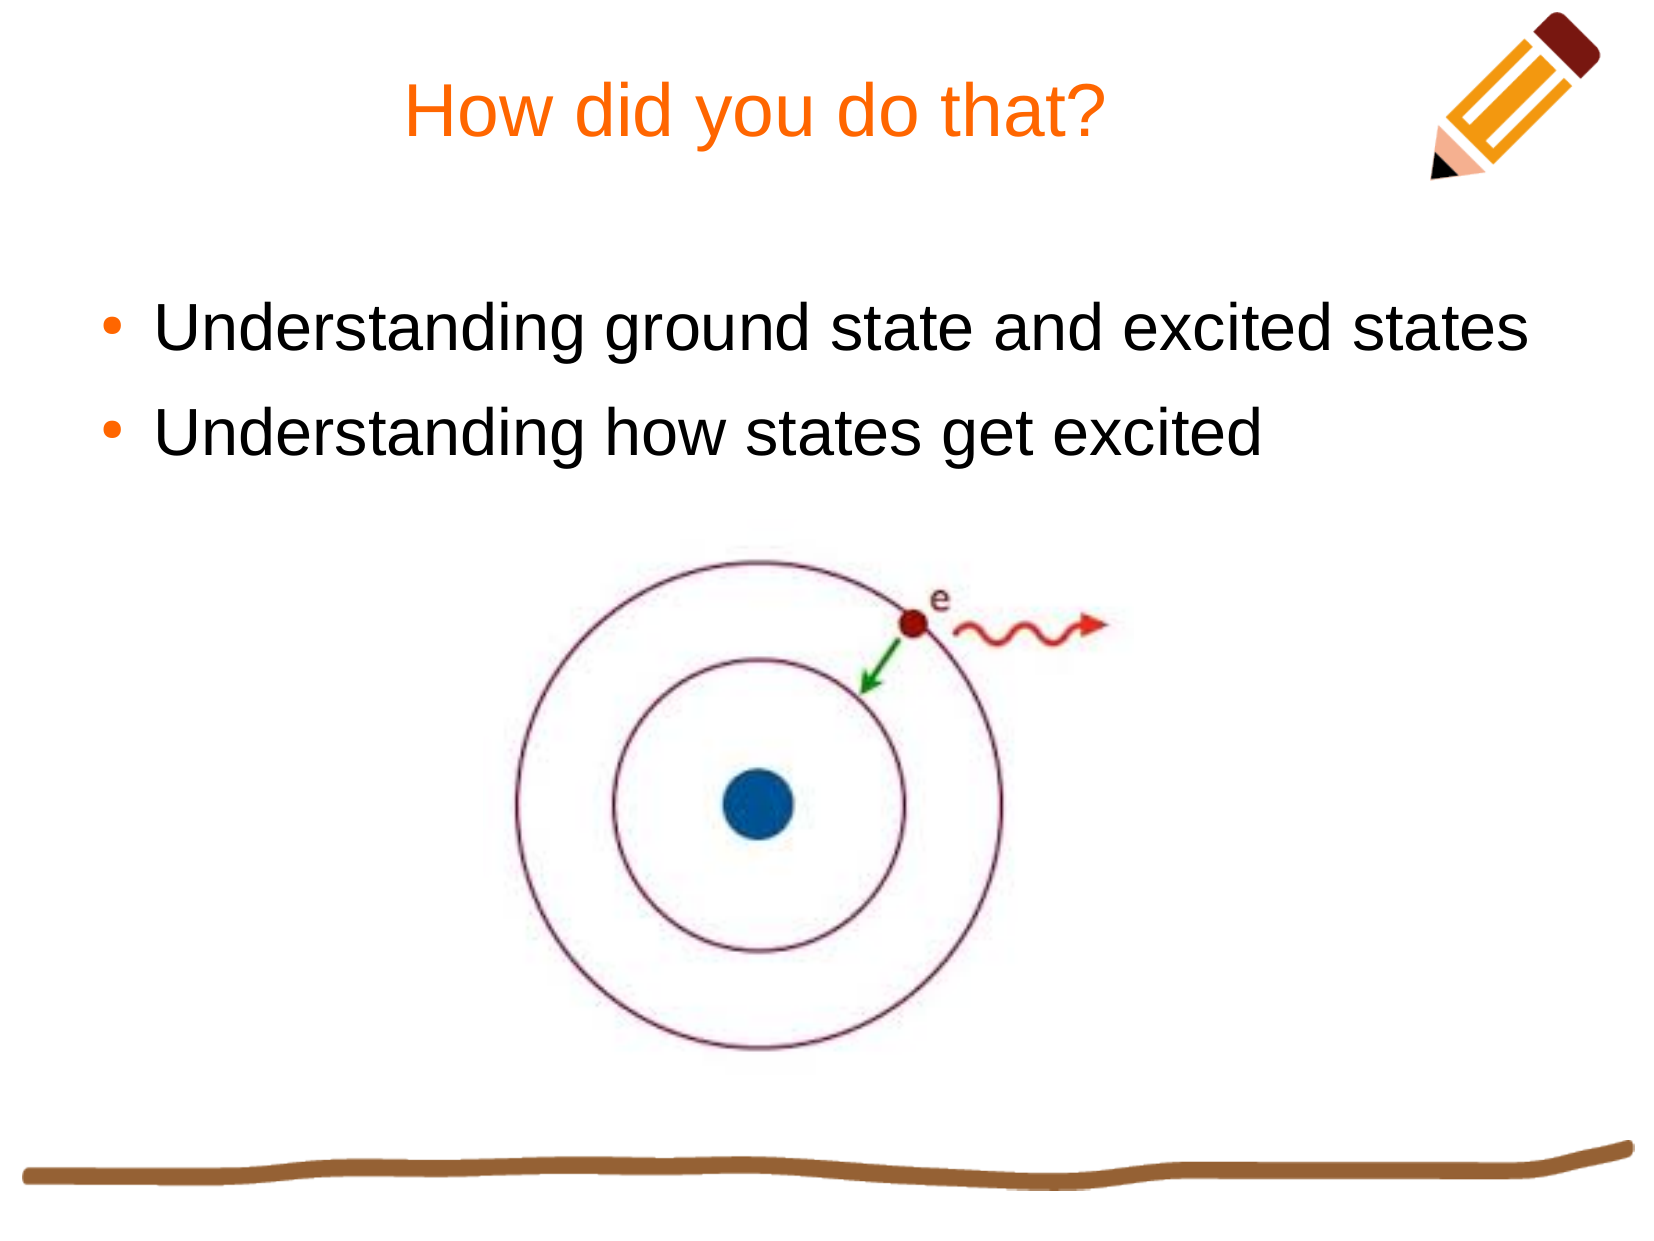

# How did you do that?
Understanding ground state and excited states
Understanding how states get excited